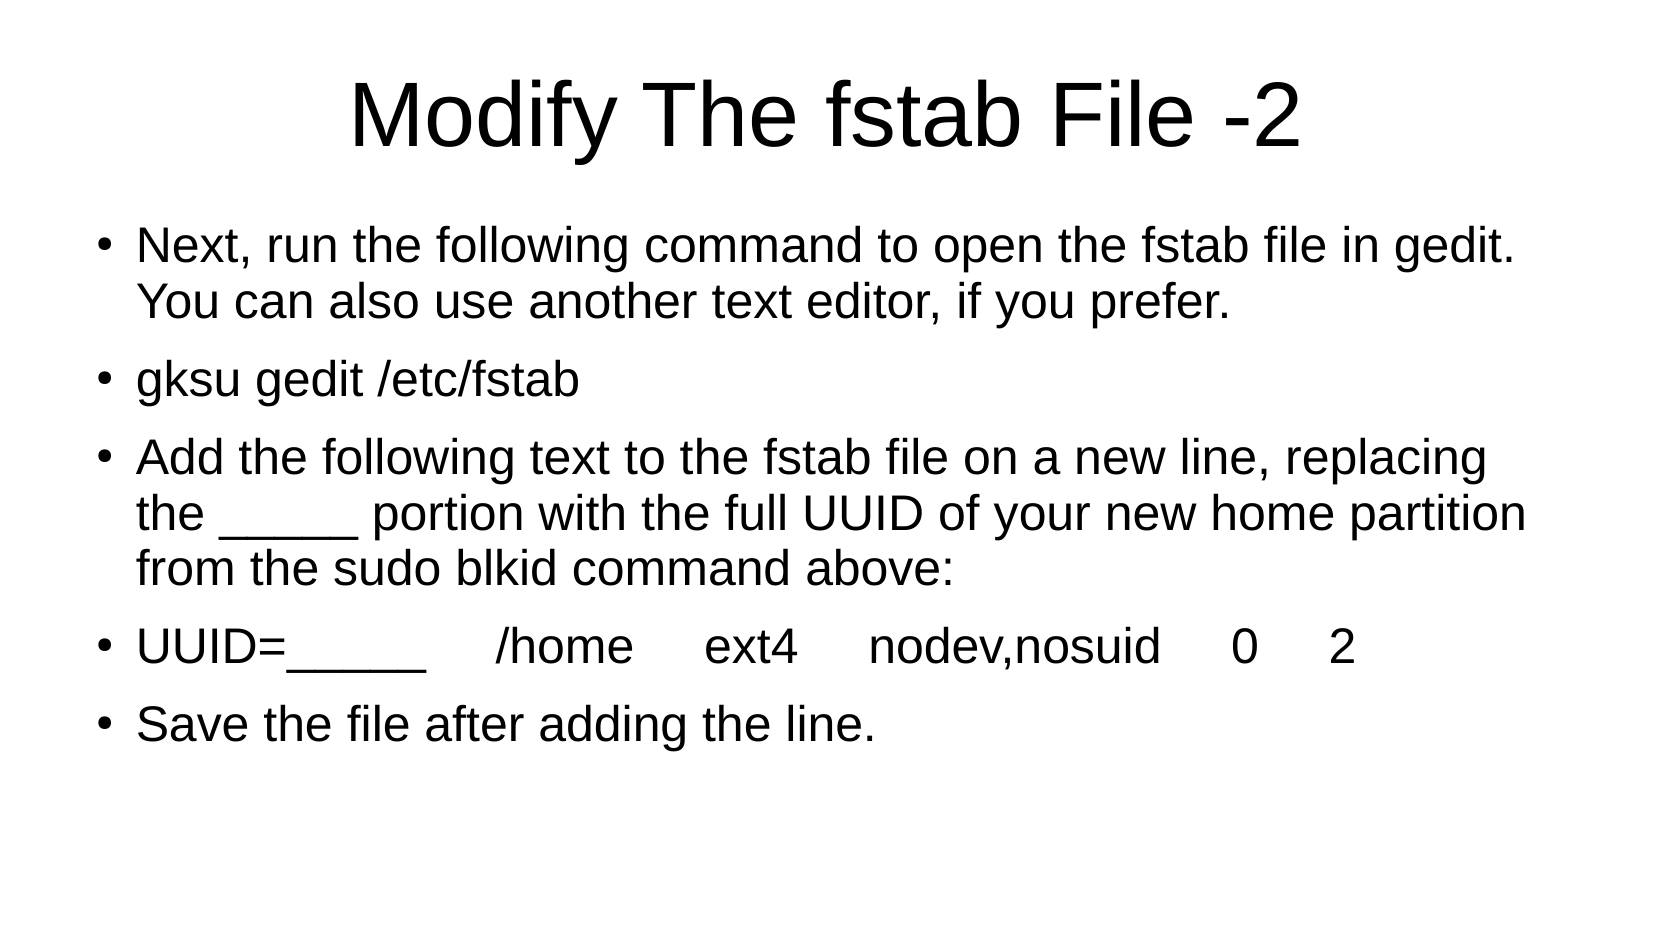

# Modify The fstab File -2
Next, run the following command to open the fstab file in gedit. You can also use another text editor, if you prefer.
gksu gedit /etc/fstab
Add the following text to the fstab file on a new line, replacing the _____ portion with the full UUID of your new home partition from the sudo blkid command above:
UUID=_____ /home ext4 nodev,nosuid 0 2
Save the file after adding the line.